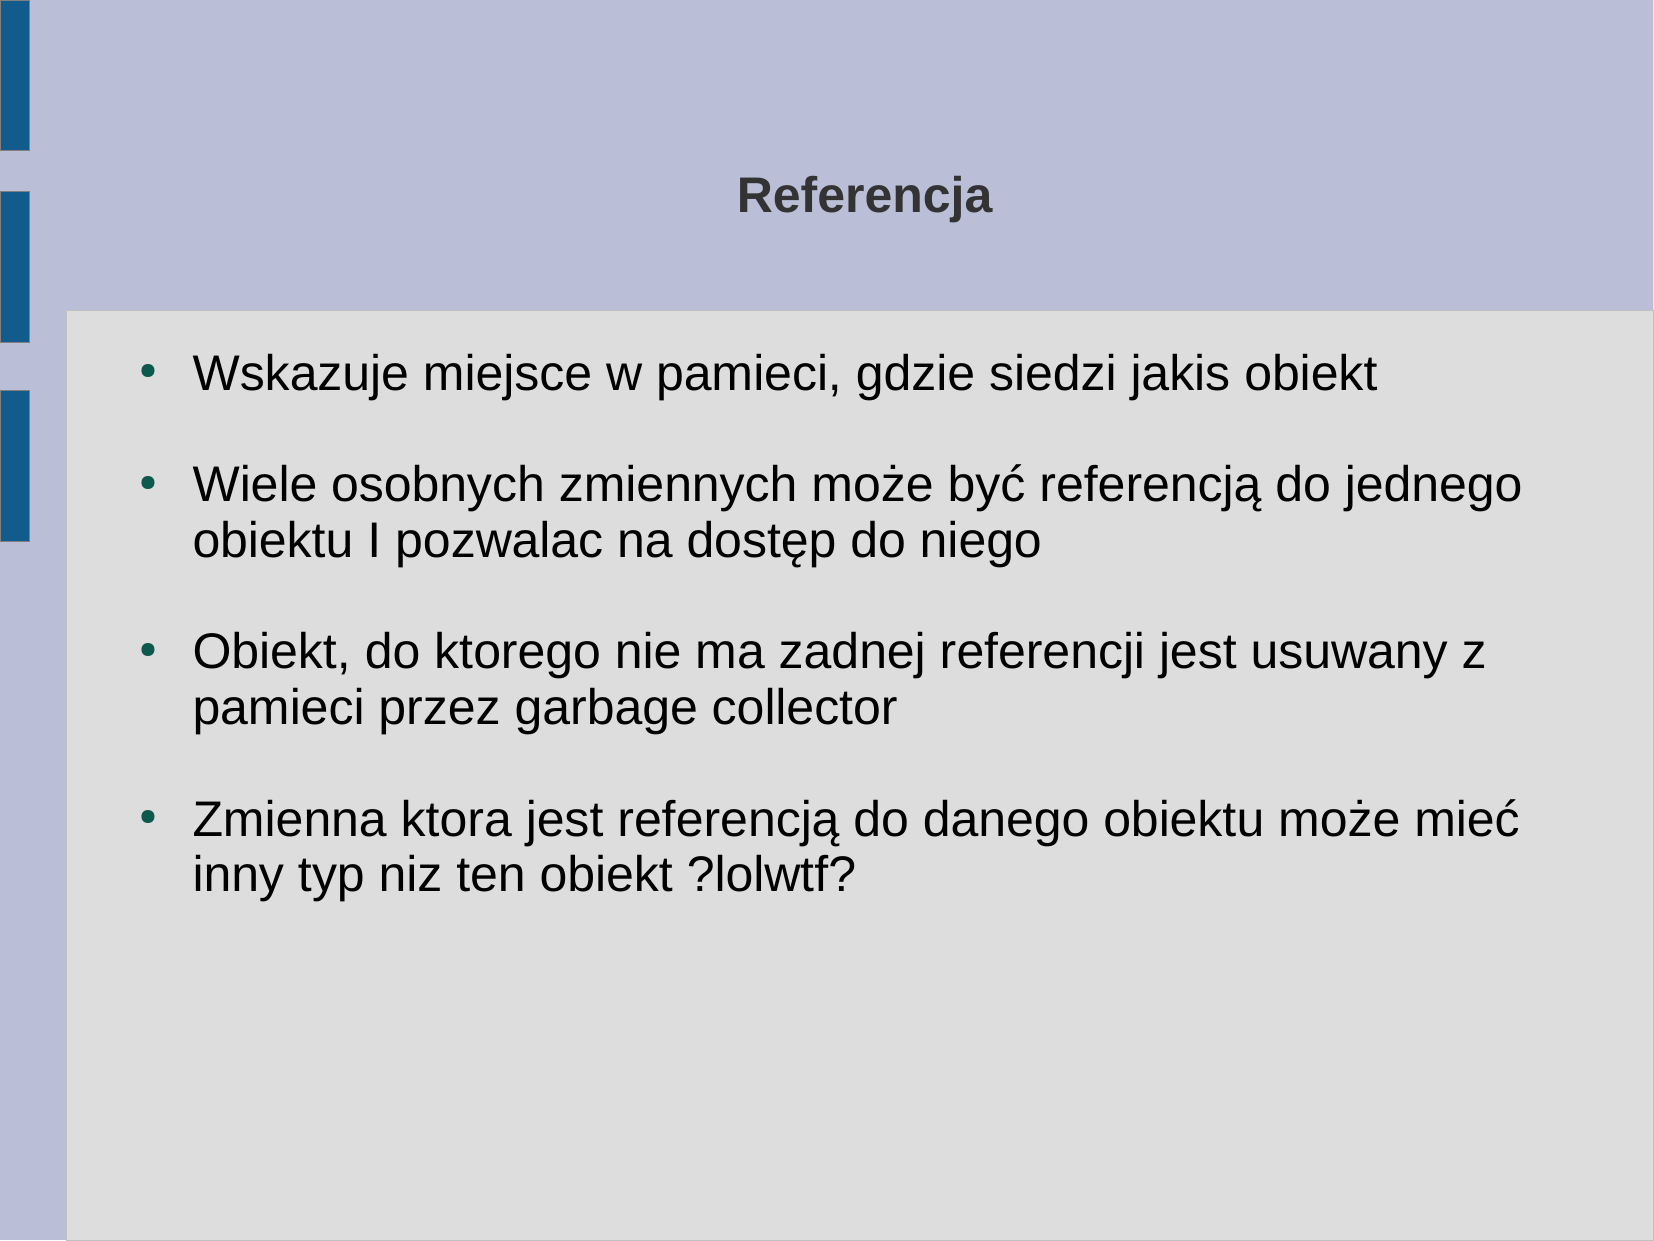

# Referencja
Wskazuje miejsce w pamieci, gdzie siedzi jakis obiekt
Wiele osobnych zmiennych może być referencją do jednego obiektu I pozwalac na dostęp do niego
Obiekt, do ktorego nie ma zadnej referencji jest usuwany z pamieci przez garbage collector
Zmienna ktora jest referencją do danego obiektu może mieć inny typ niz ten obiekt ?lolwtf?